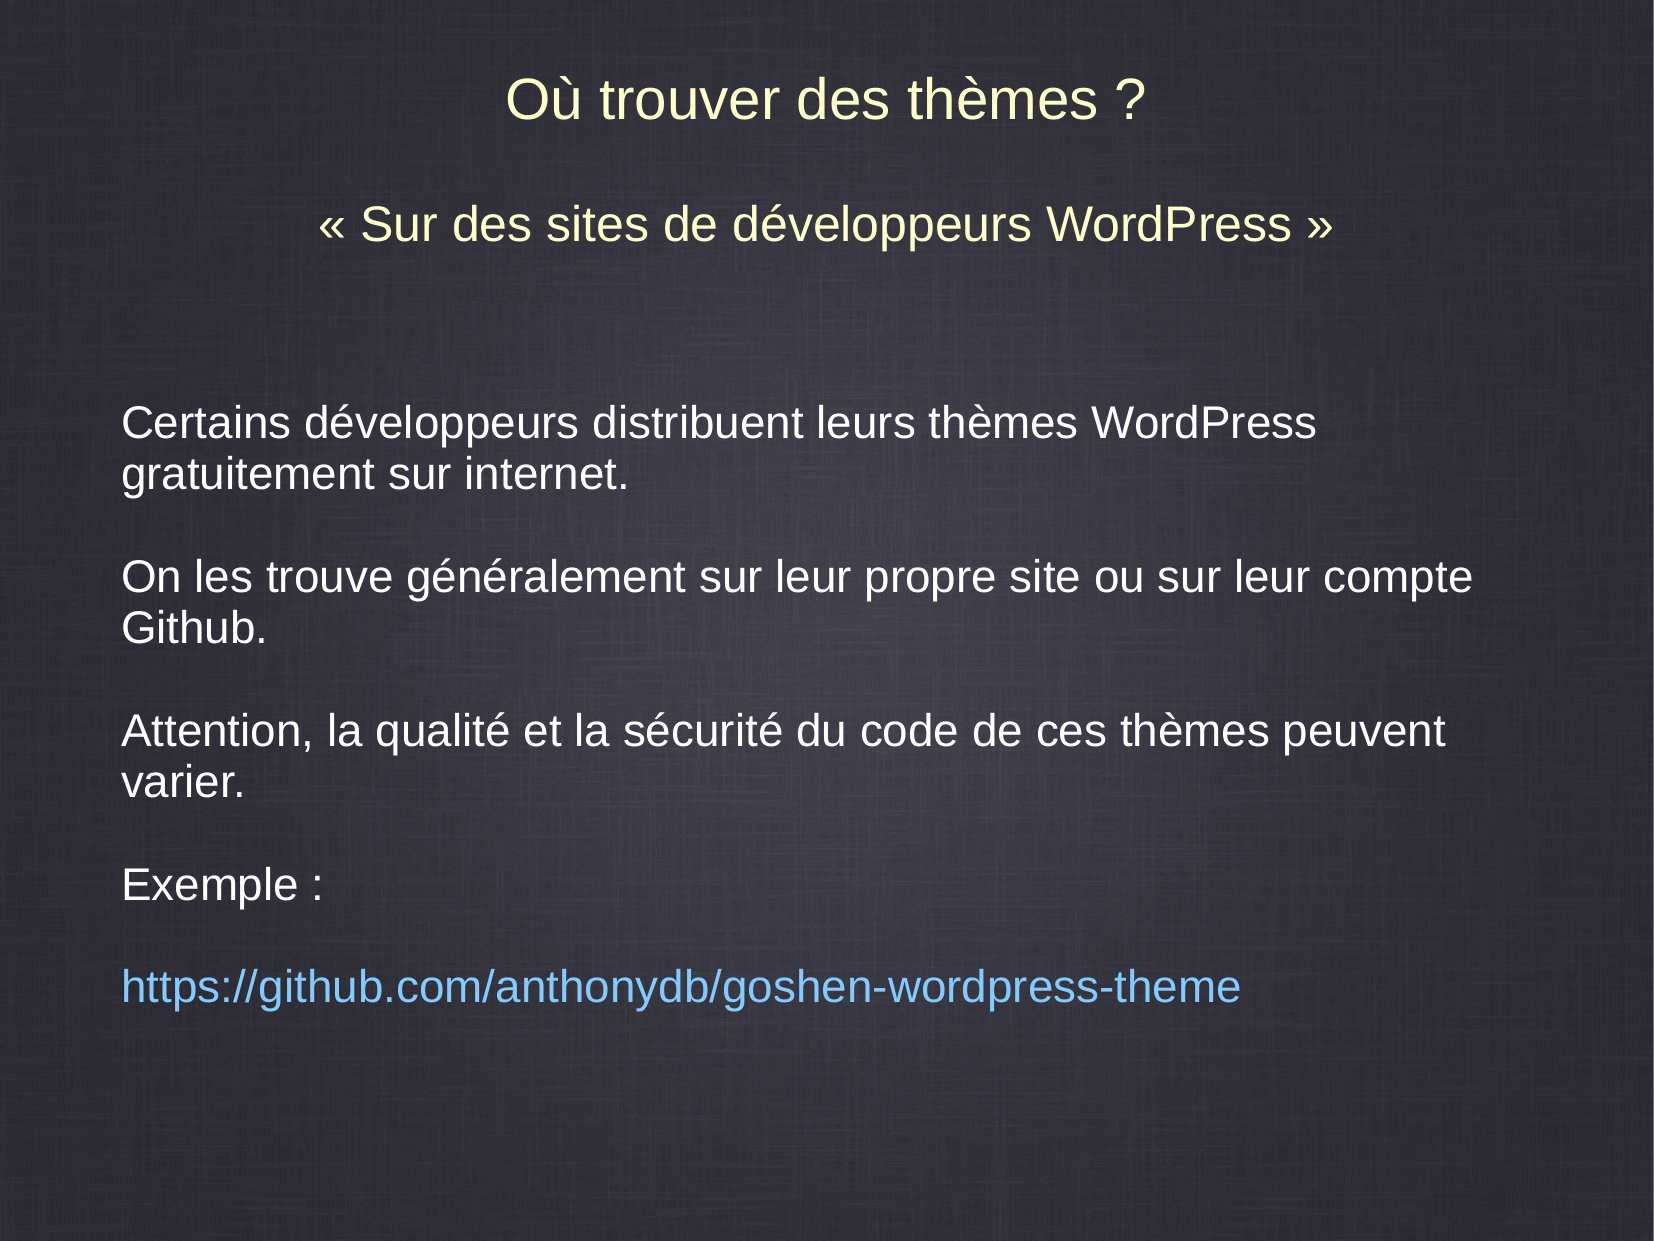

Où trouver des thèmes ?
« Sur des sites de développeurs WordPress »
Certains développeurs distribuent leurs thèmes WordPress gratuitement sur internet.
On les trouve généralement sur leur propre site ou sur leur compte Github.
Attention, la qualité et la sécurité du code de ces thèmes peuvent varier.
Exemple :
https://github.com/anthonydb/goshen-wordpress-theme